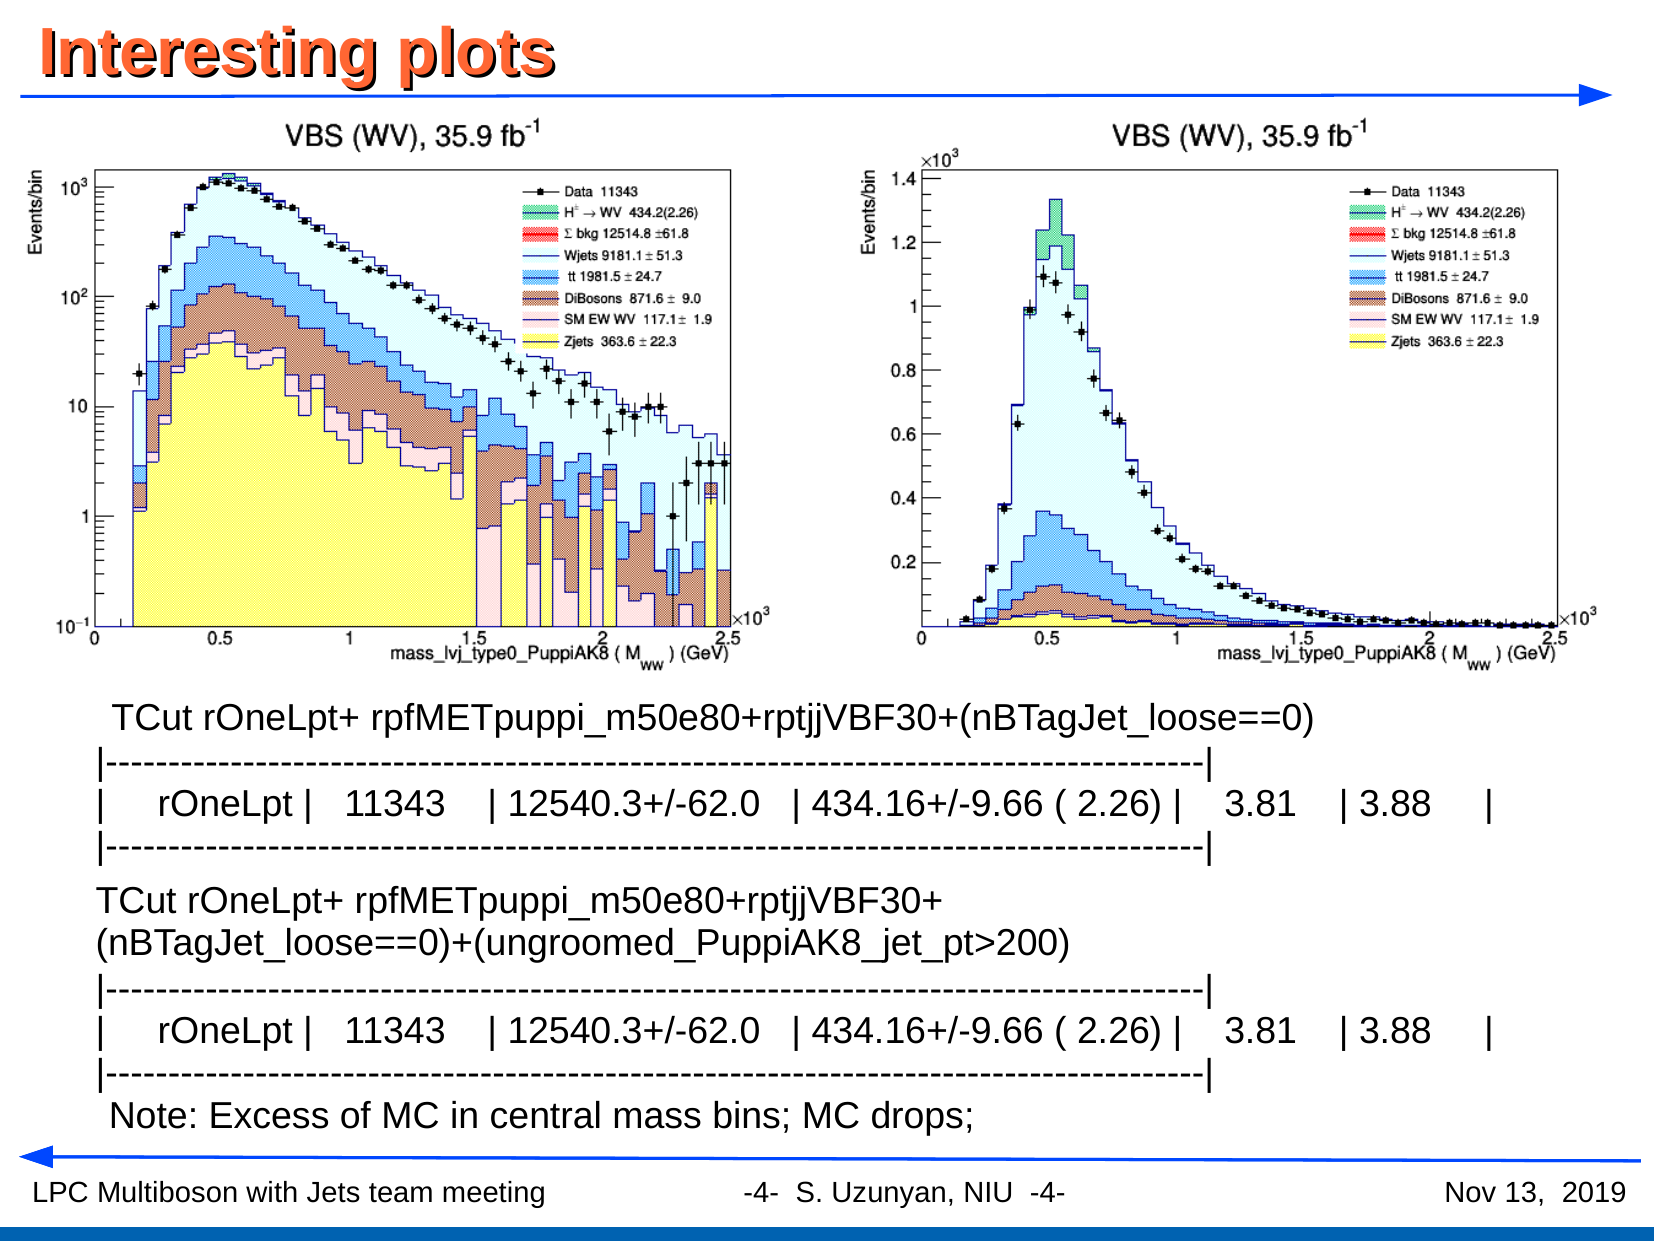

Interesting plots
TCut rOneLpt+ rpfMETpuppi_m50e80+rptjjVBF30+(nBTagJet_loose==0)
|----------------------------------------------------------------------------------------|
| rOneLpt | 11343 | 12540.3+/-62.0 | 434.16+/-9.66 ( 2.26) | 3.81 | 3.88 |
|----------------------------------------------------------------------------------------|
TCut rOneLpt+ rpfMETpuppi_m50e80+rptjjVBF30+
(nBTagJet_loose==0)+(ungroomed_PuppiAK8_jet_pt>200)
|----------------------------------------------------------------------------------------|
| rOneLpt | 11343 | 12540.3+/-62.0 | 434.16+/-9.66 ( 2.26) | 3.81 | 3.88 |
|----------------------------------------------------------------------------------------|
Note: Excess of MC in central mass bins; MC drops;
LPC Multiboson with Jets team meeting -4- S. Uzunyan, NIU -4- Nov 13, 2019
 Raw hit data ( 1 Byte, both for fiber and cal info)
 Acronyms : ts - time stamp, mks (0-262144) ;
 lfn* – local fiber # (0 – 64) ; pn - plane # ( 0 – 100)
 Ef – fiber readout , Ep – plane readout